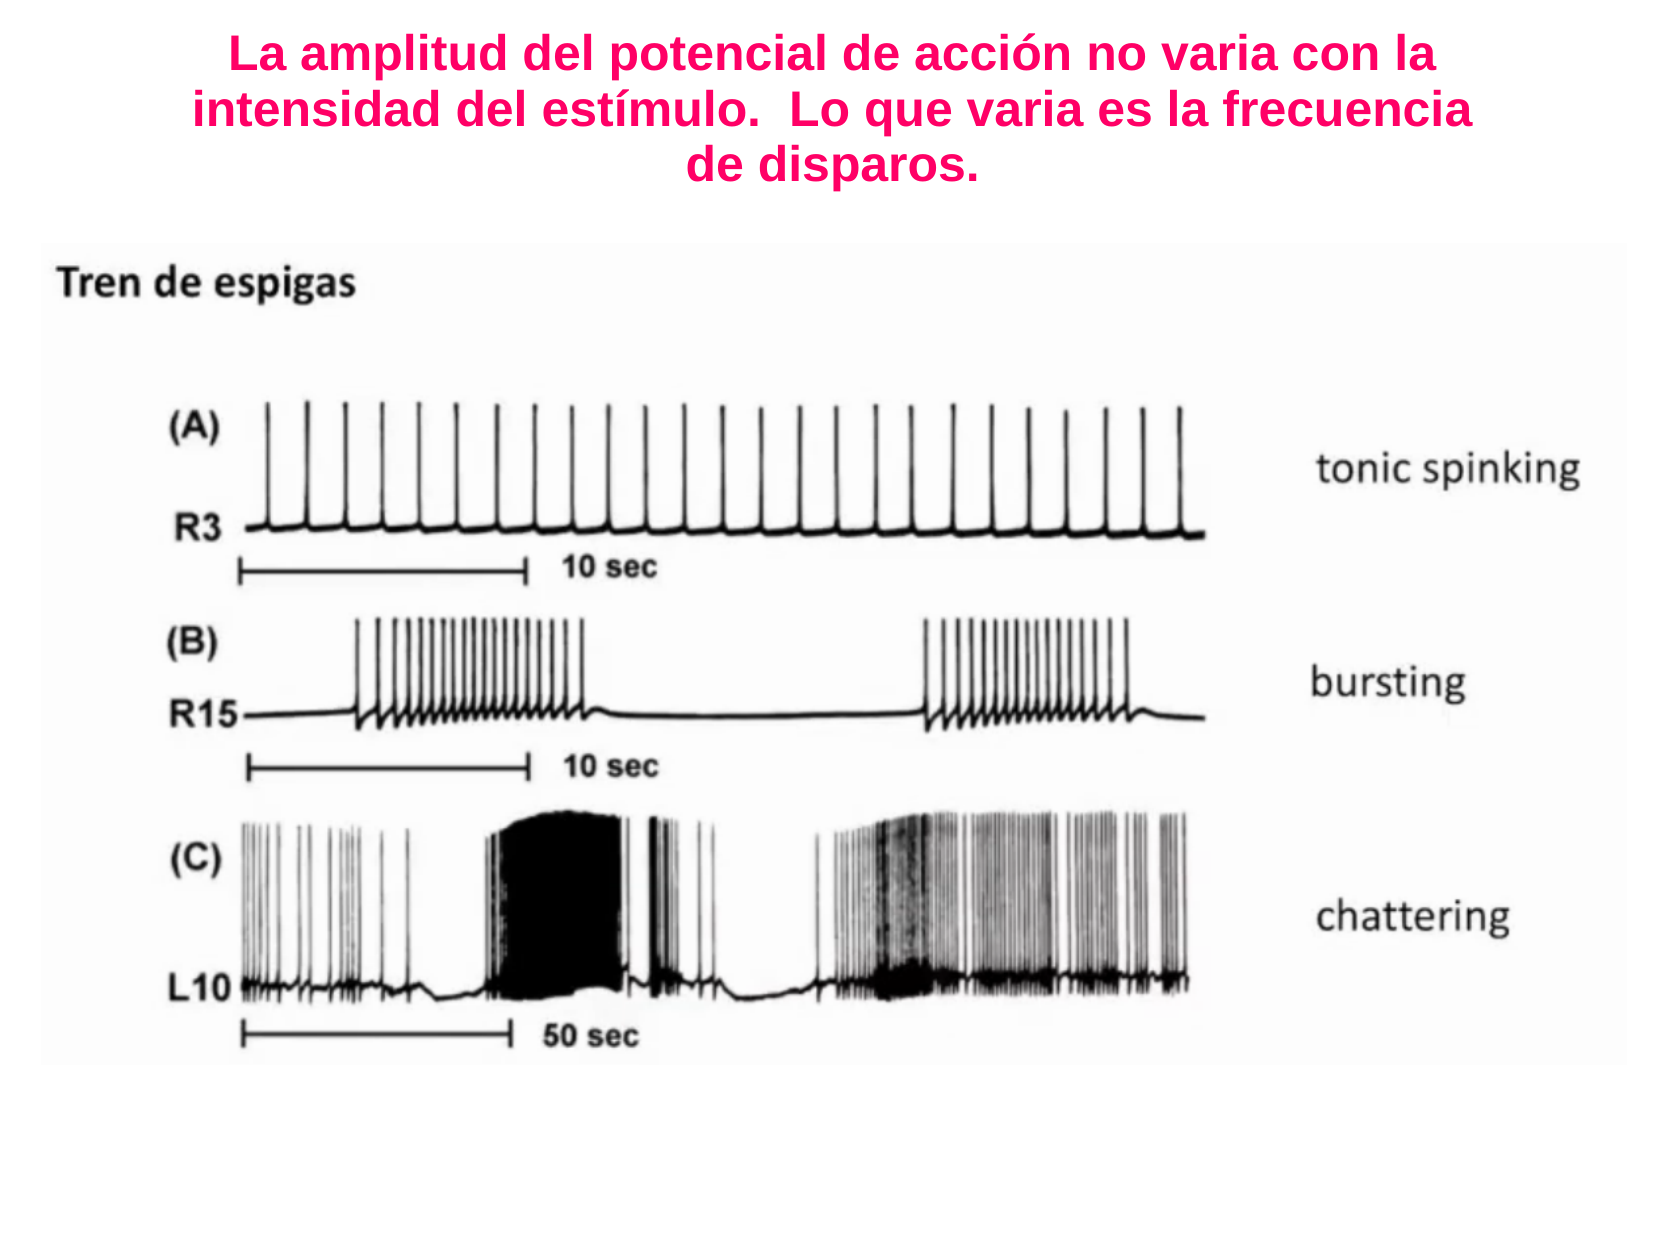

La amplitud del potencial de acción no varia con la intensidad del estímulo. Lo que varia es la frecuencia de disparos.